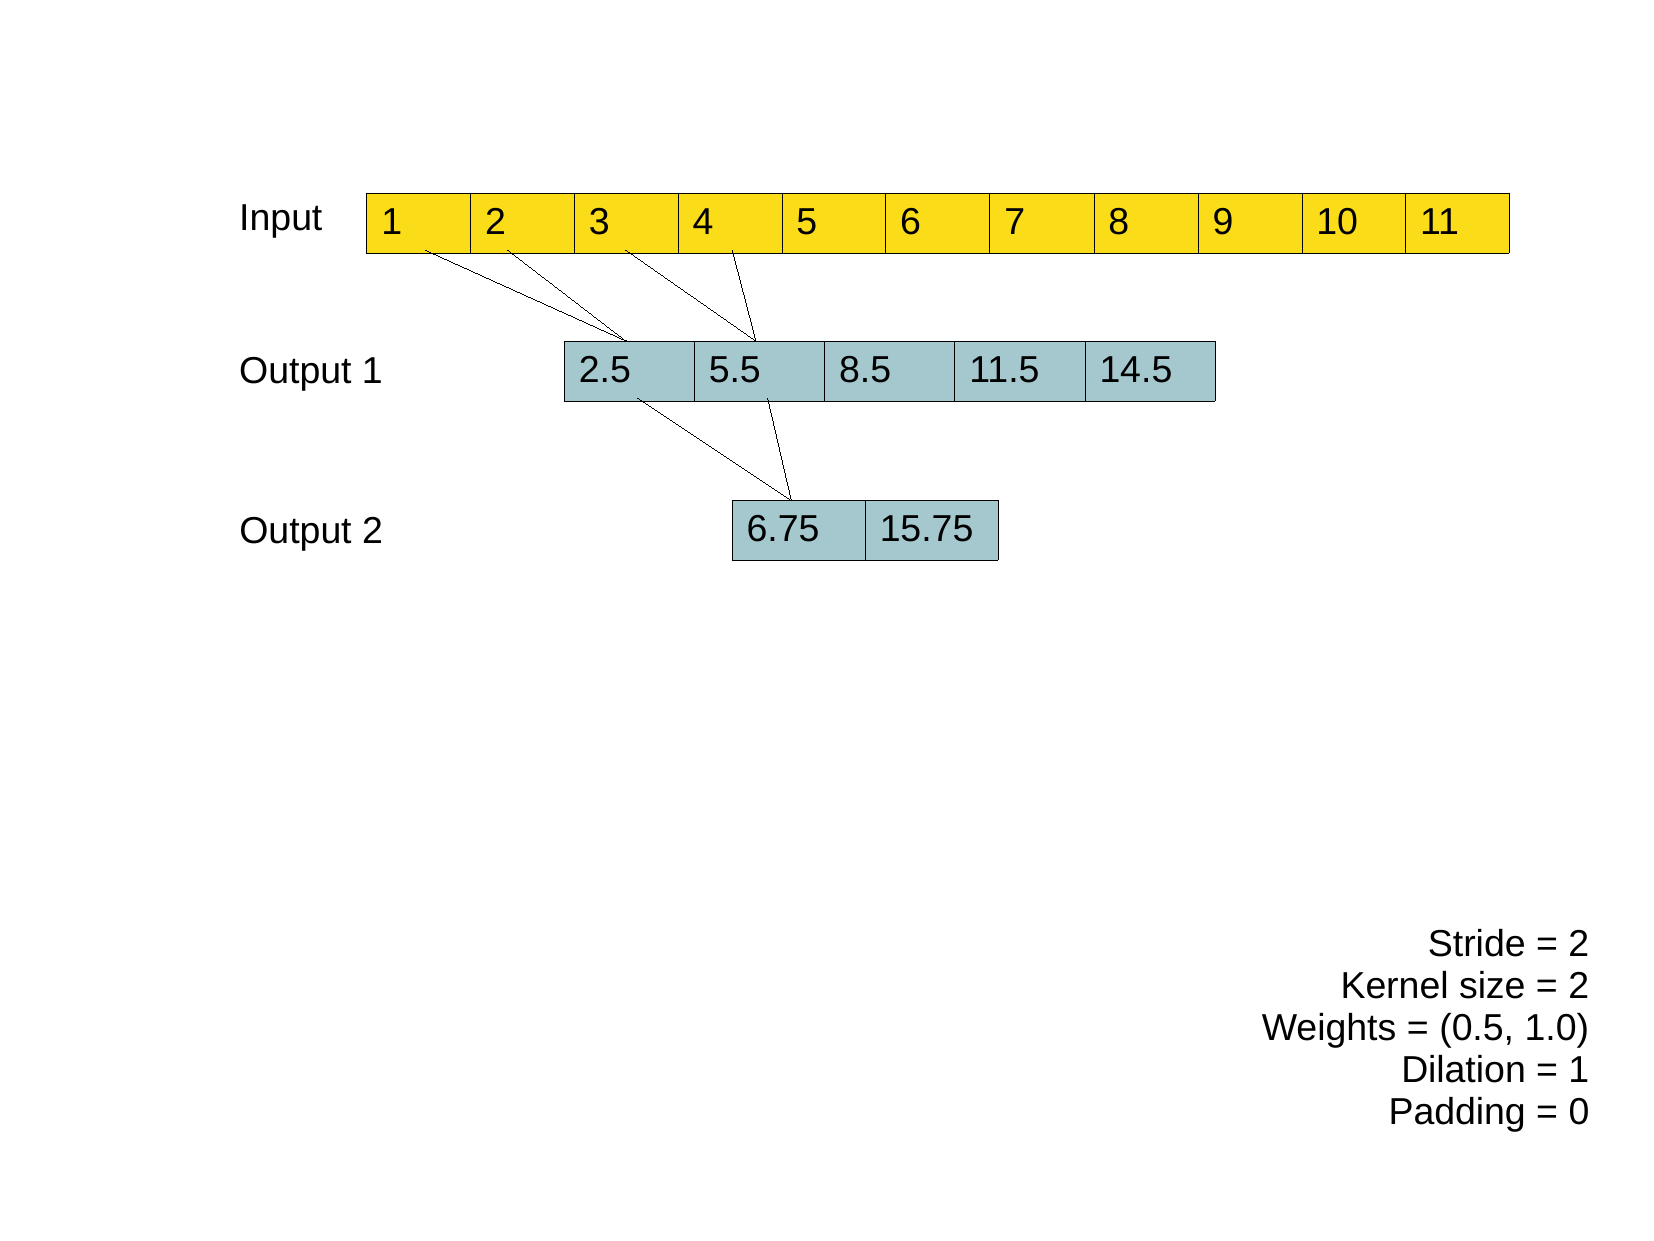

Input
| 1 | 2 | 3 | 4 | 5 | 6 | 7 | 8 | 9 | 10 | 11 |
| --- | --- | --- | --- | --- | --- | --- | --- | --- | --- | --- |
| 2.5 | 5.5 | 8.5 | 11.5 | 14.5 |
| --- | --- | --- | --- | --- |
Output 1
| 6.75 | 15.75 |
| --- | --- |
Output 2
Stride = 2
Kernel size = 2
Weights = (0.5, 1.0)
Dilation = 1
Padding = 0